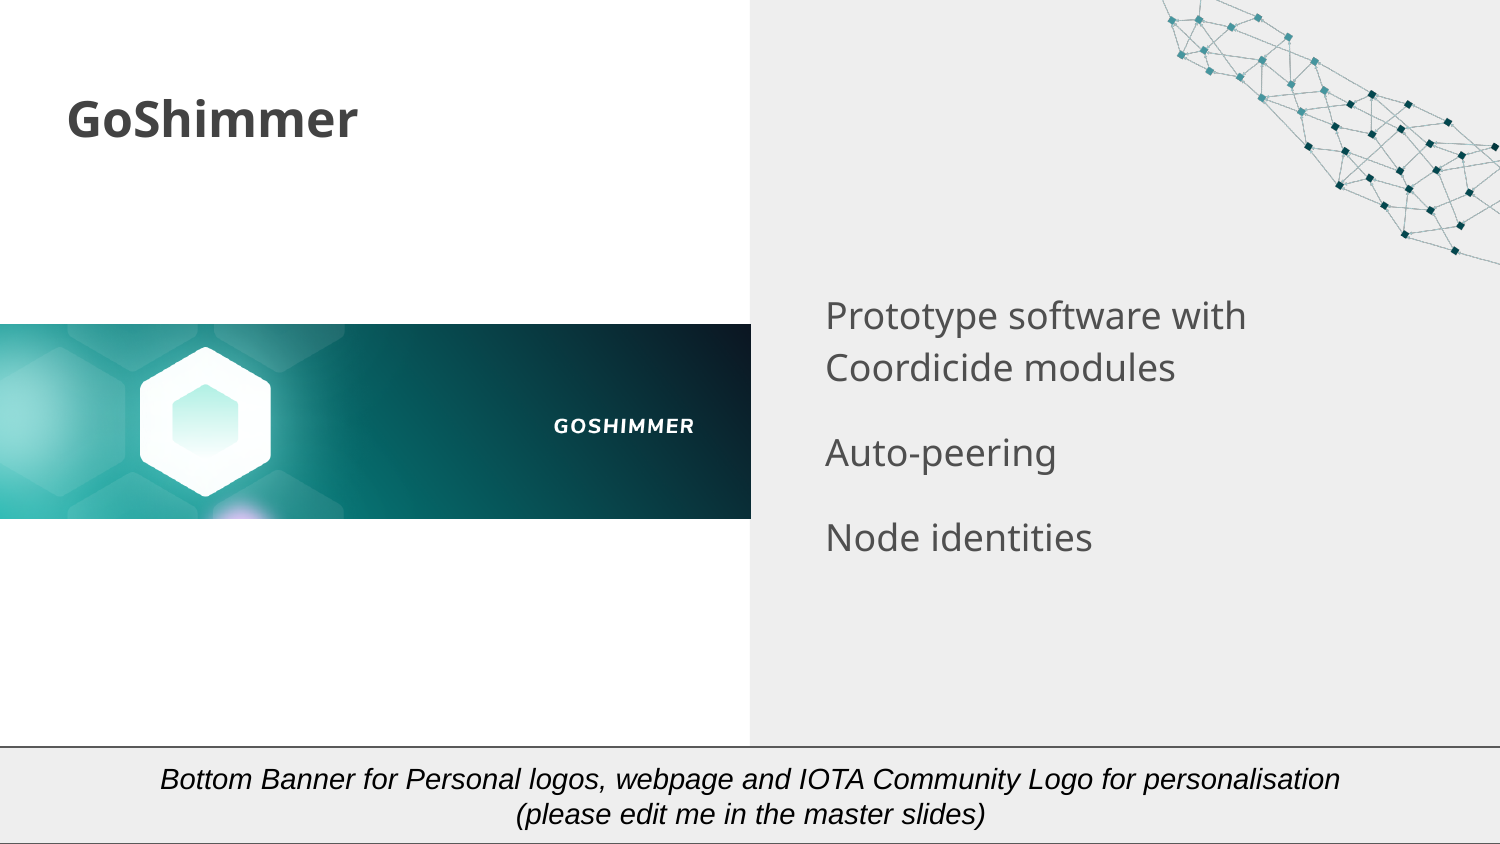

GoShimmer
# Prototype software with Coordicide modules
Auto-peering
Node identities